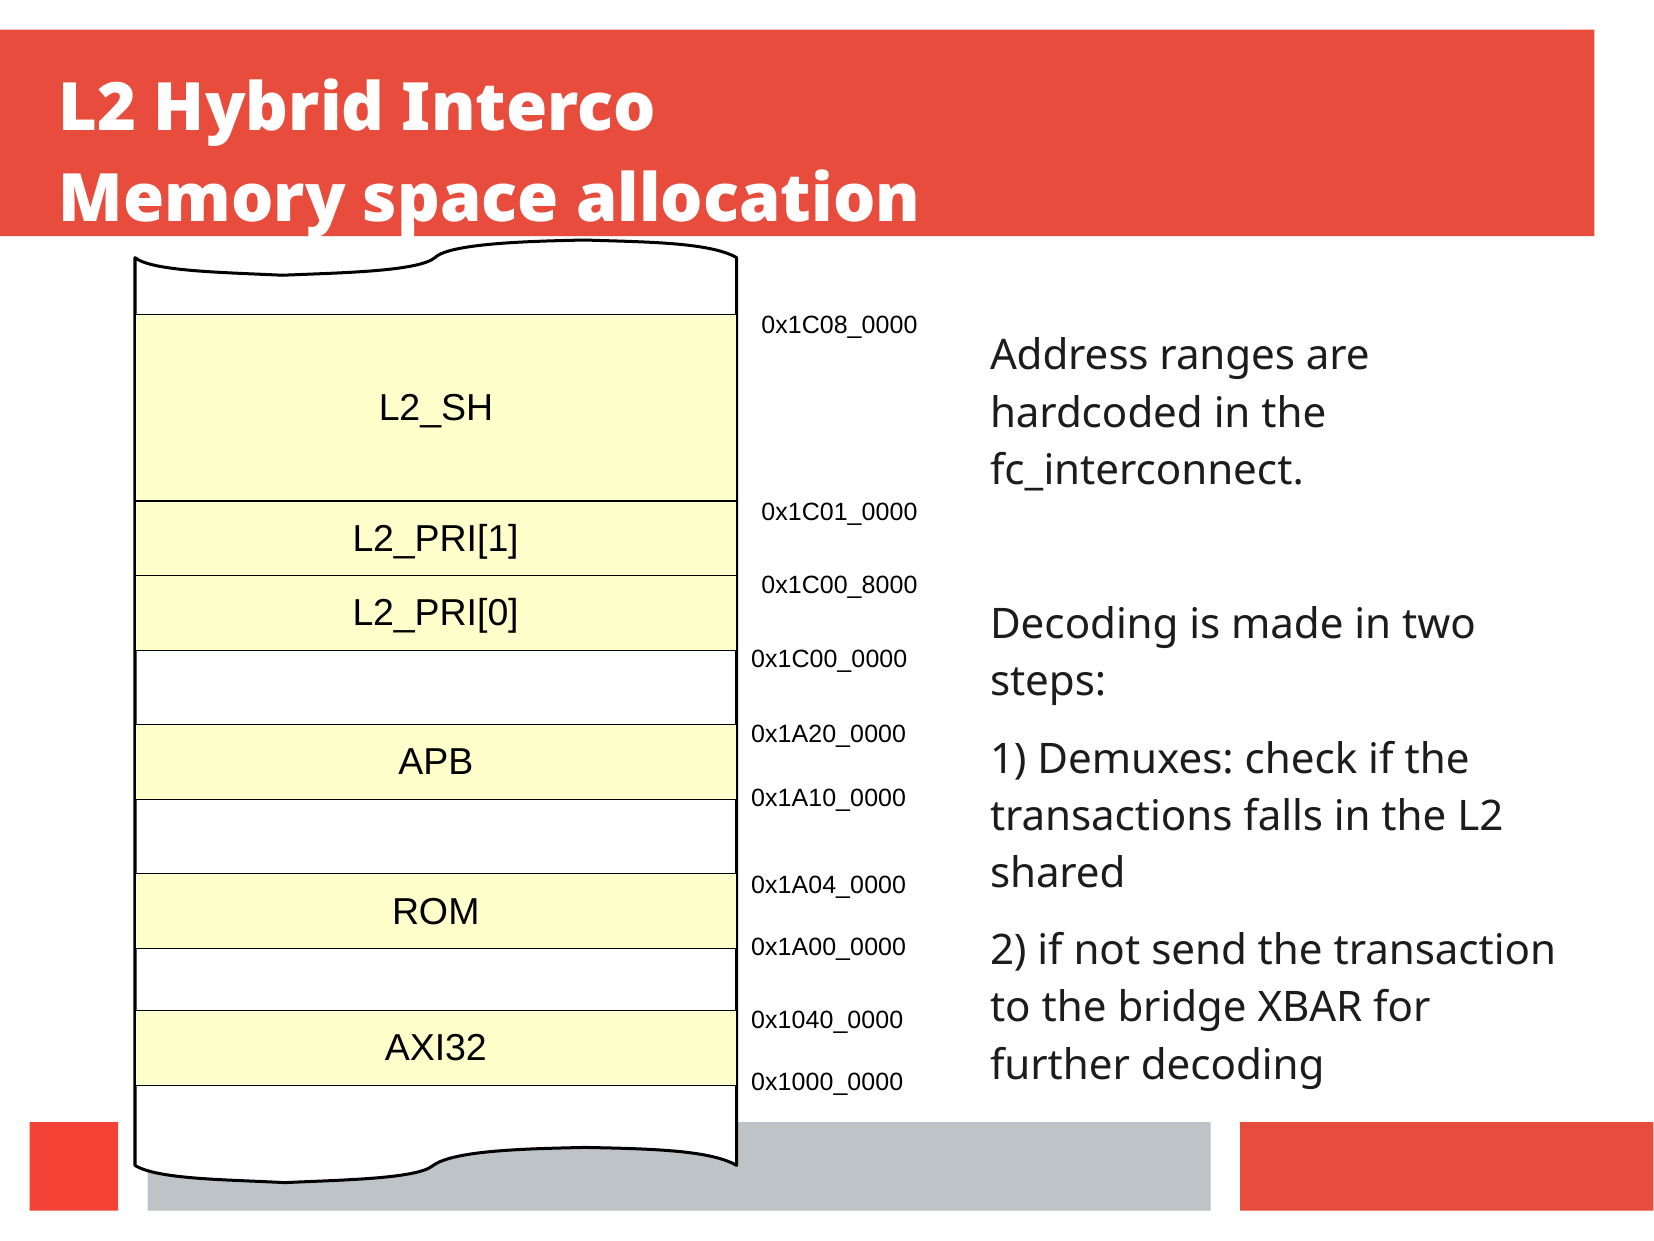

# L2 Hybrid Interco Memory space allocation
0x1C08_0000
L2_SH
0x1C01_0000
L2_PRI[1]
0x1C00_8000
L2_PRI[0]
0x1C00_0000
0x1A20_0000
APB
0x1A10_0000
0x1A04_0000
ROM
0x1A00_0000
0x1040_0000
AXI32
0x1000_0000
Address ranges are hardcoded in the fc_interconnect.
Decoding is made in two steps:
1) Demuxes: check if the transactions falls in the L2 shared
2) if not send the transaction to the bridge XBAR for further decoding